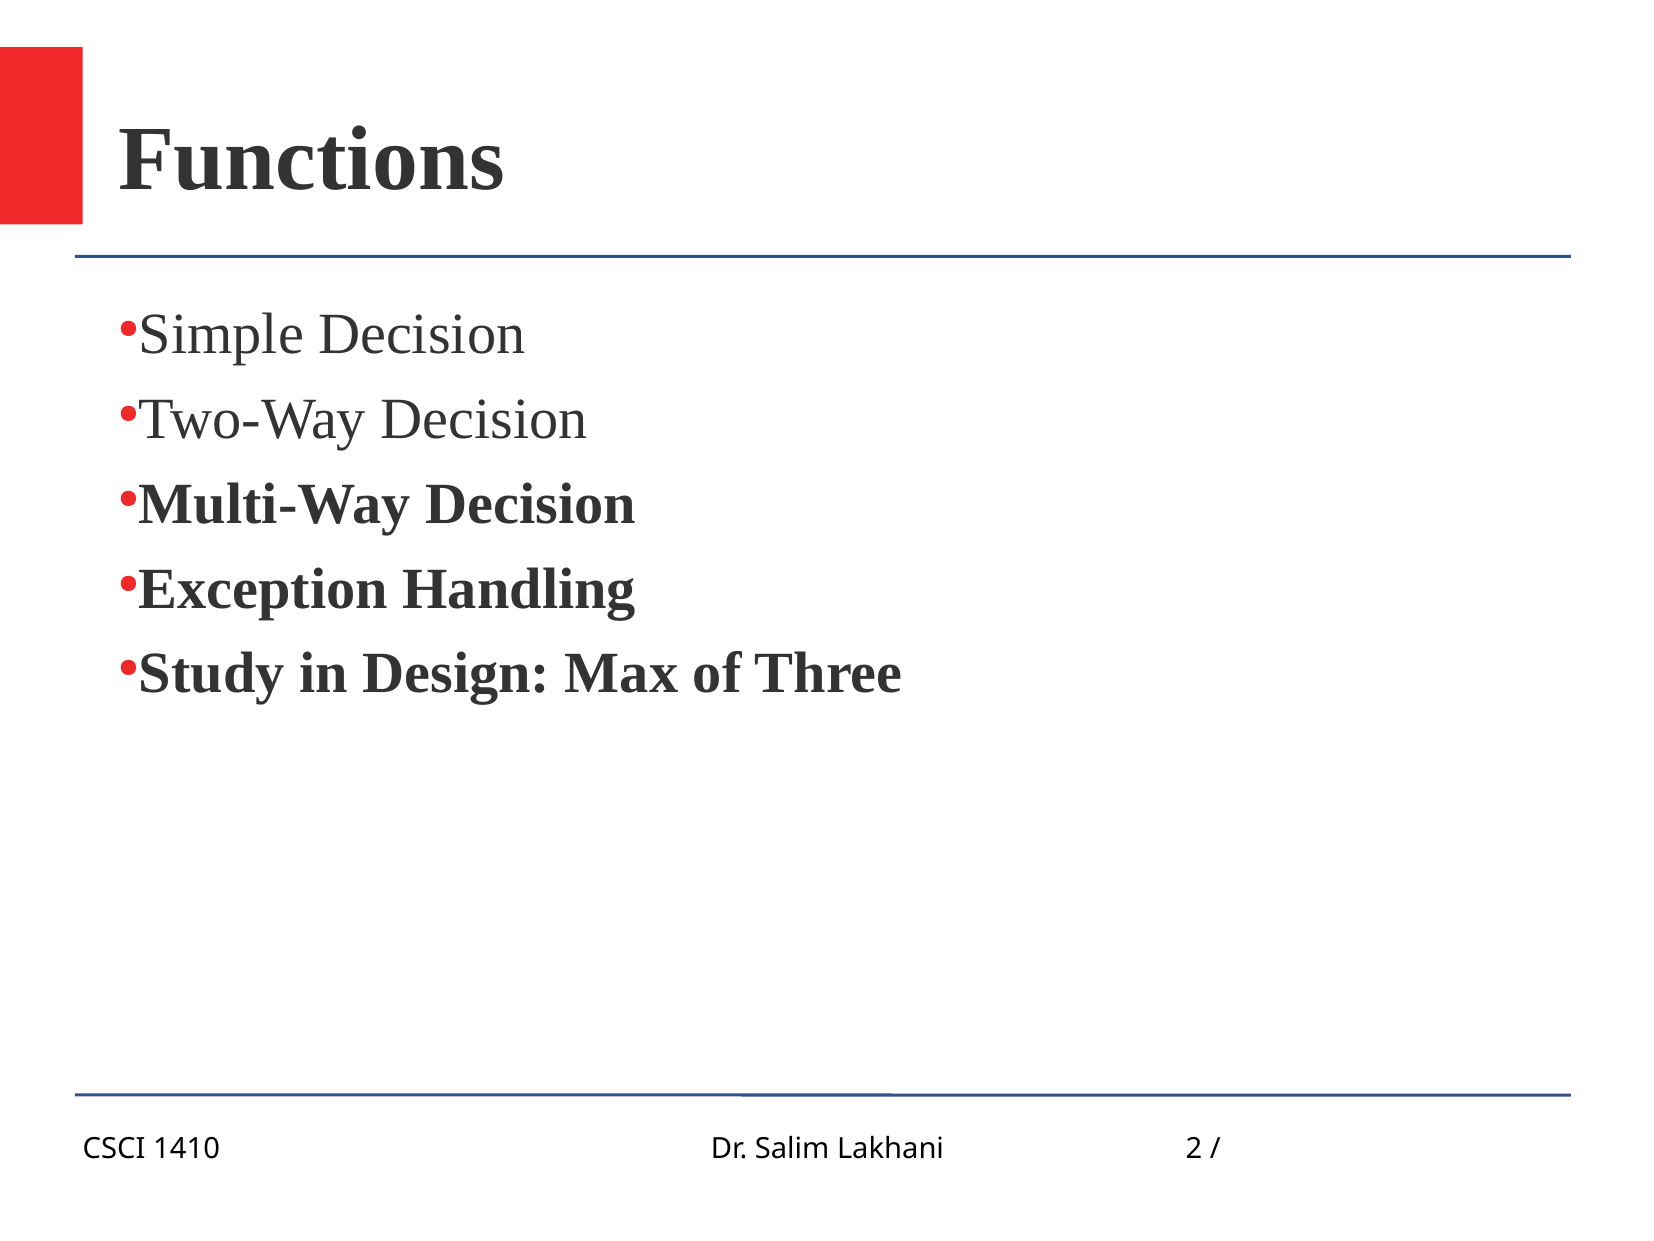

# Functions
Simple Decision
Two-Way Decision
Multi-Way Decision
Exception Handling
Study in Design: Max of Three
CSCI 1410
Dr. Salim Lakhani